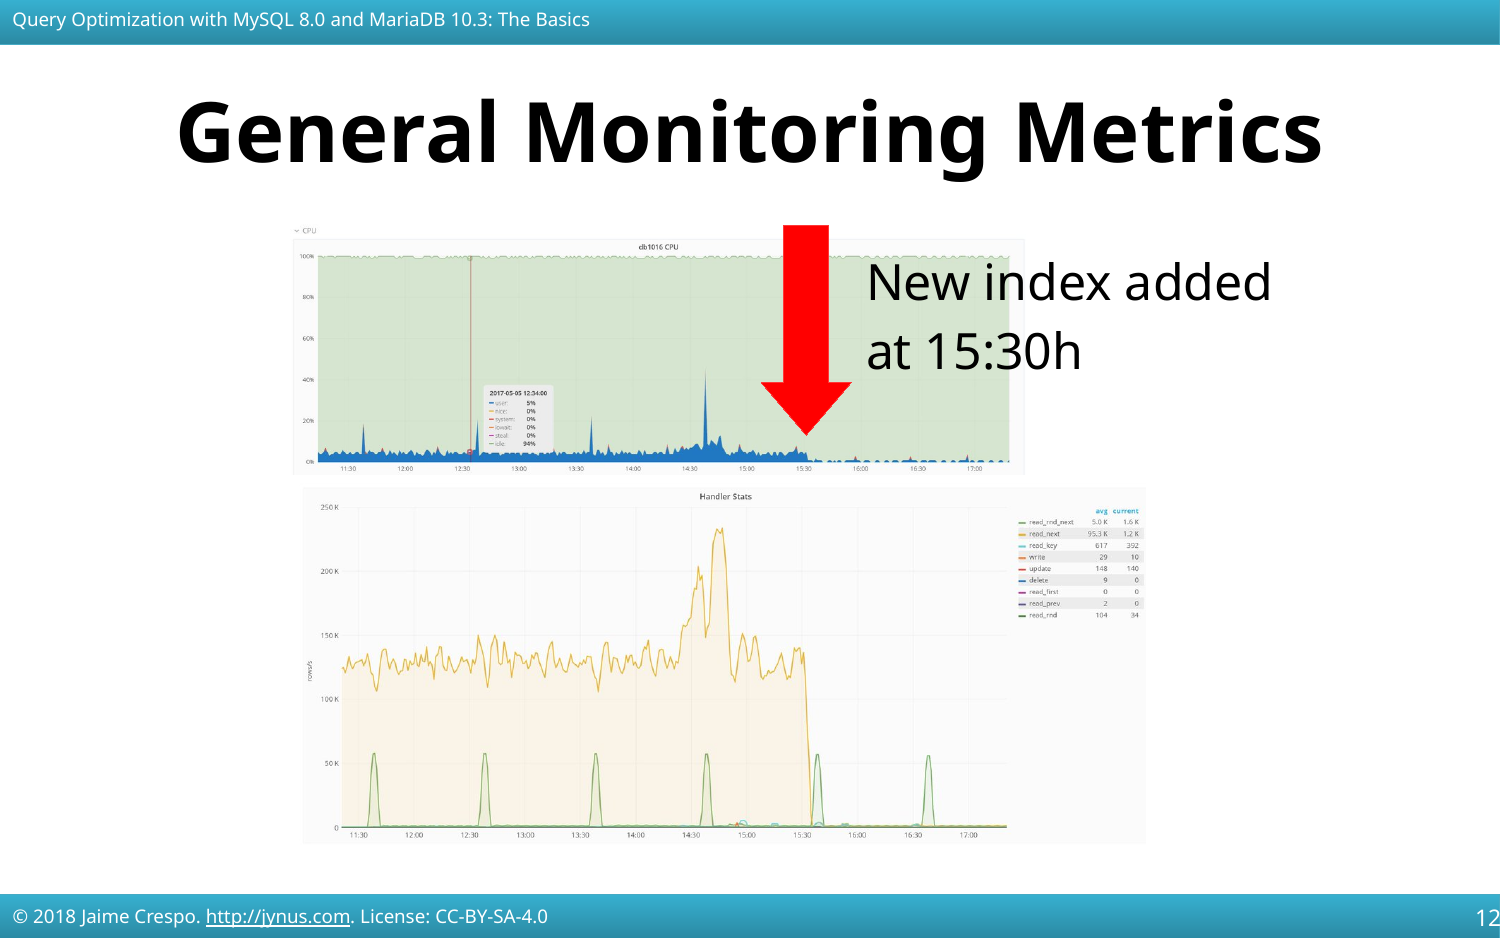

# General Monitoring Metrics
New index added at 15:30h